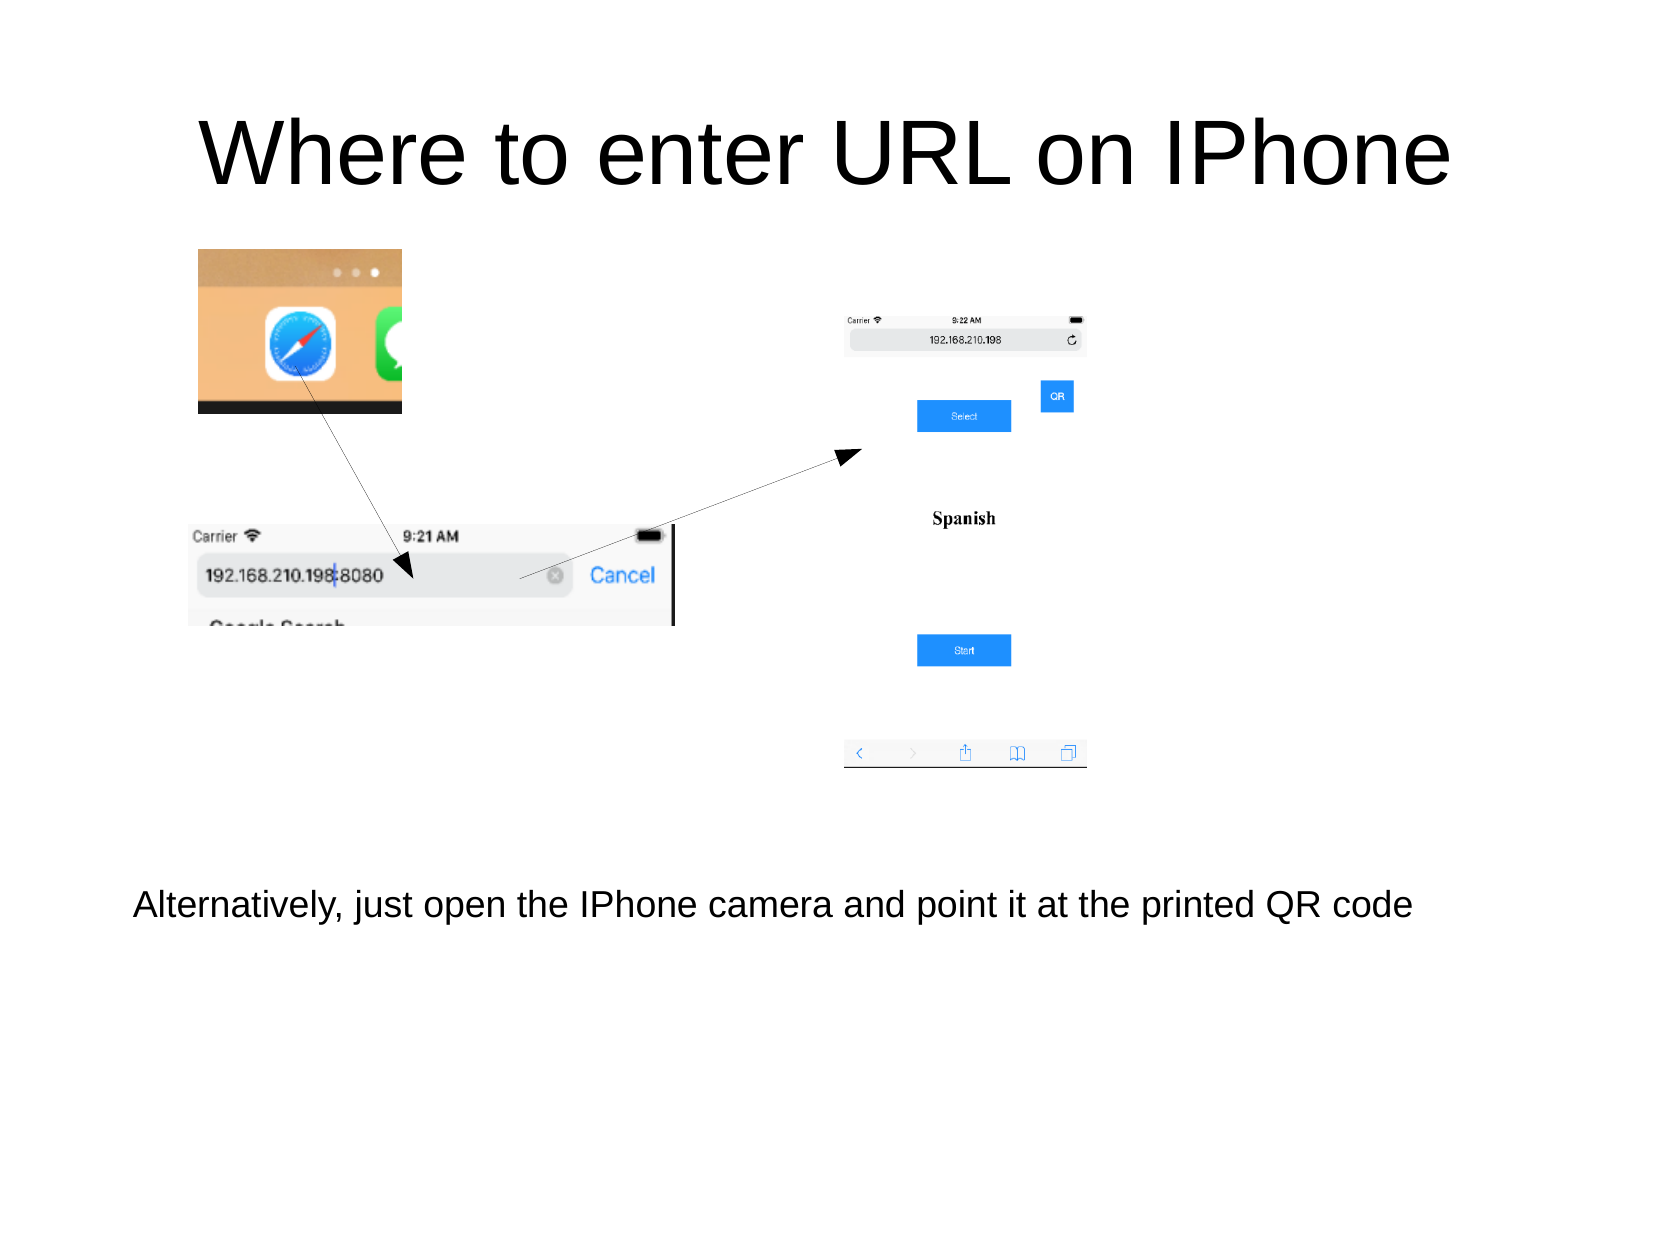

# Where to enter URL on IPhone
Alternatively, just open the IPhone camera and point it at the printed QR code